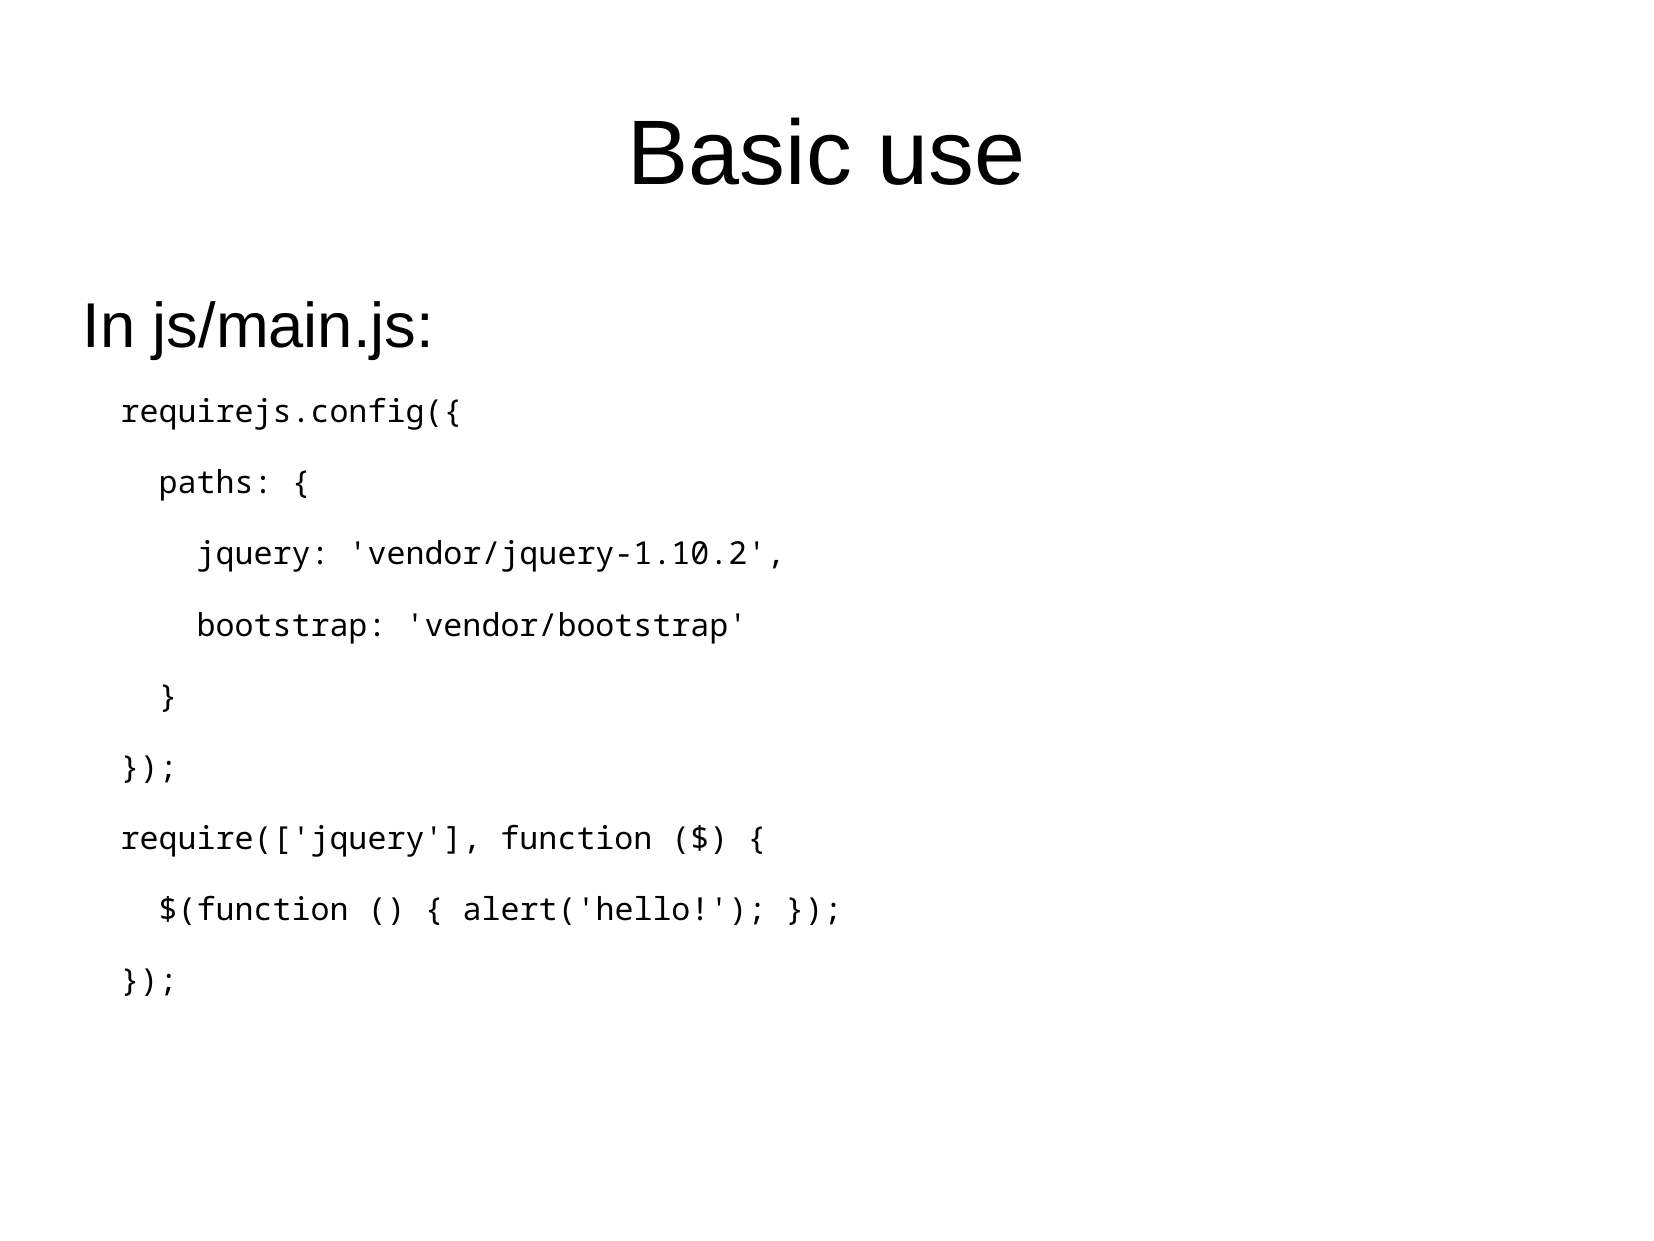

# Basic use
In js/main.js:
 requirejs.config({
 paths: {
 jquery: 'vendor/jquery-1.10.2',
 bootstrap: 'vendor/bootstrap'
 }
 });
 require(['jquery'], function ($) {
 $(function () { alert('hello!'); });
 });